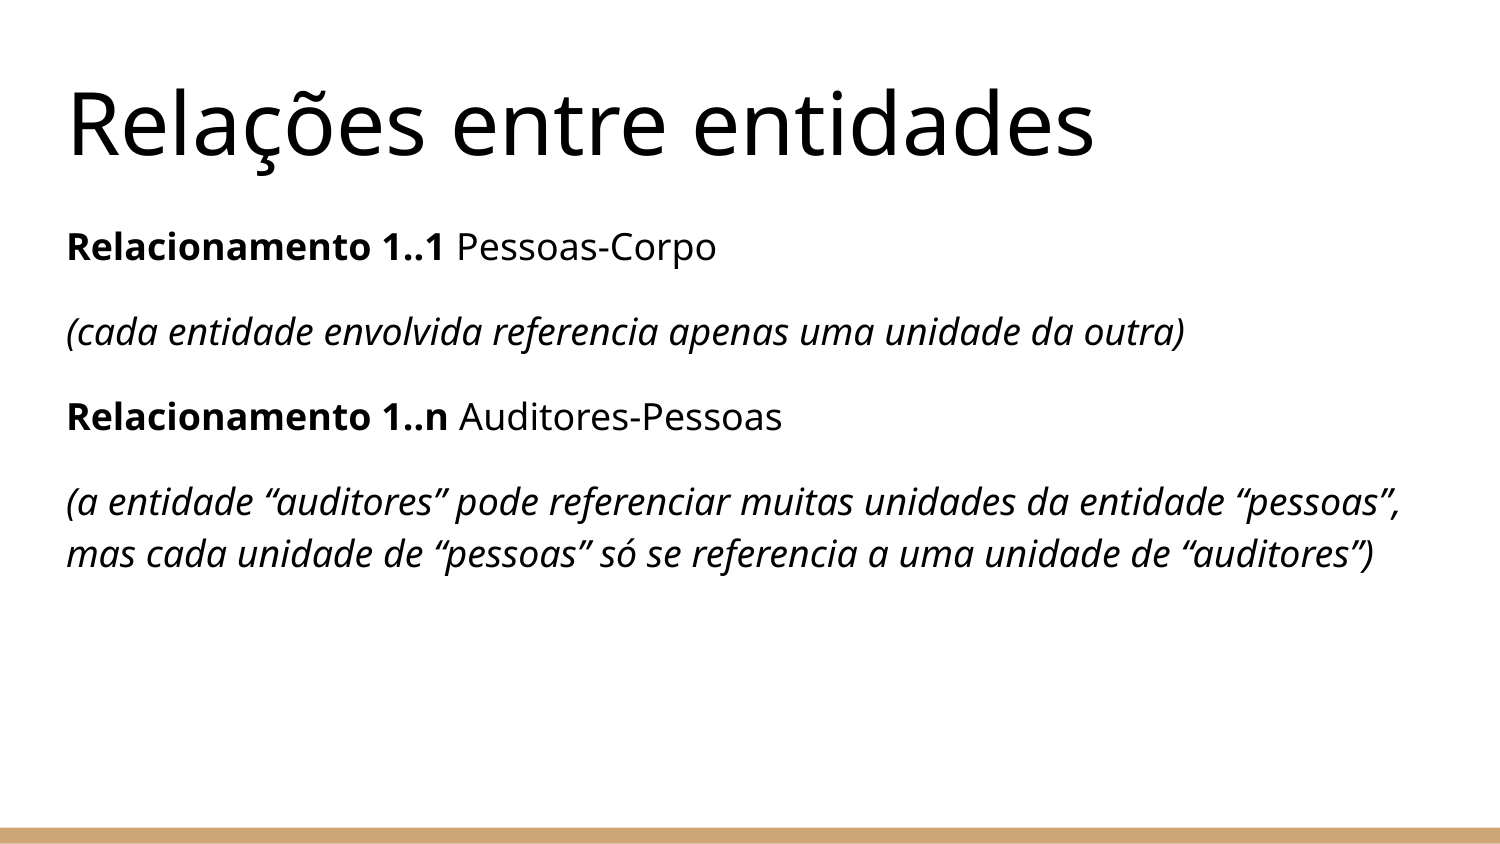

# Relações entre entidades
Relacionamento 1..1 Pessoas-Corpo
(cada entidade envolvida referencia apenas uma unidade da outra)
Relacionamento 1..n Auditores-Pessoas
(a entidade “auditores” pode referenciar muitas unidades da entidade “pessoas”, mas cada unidade de “pessoas” só se referencia a uma unidade de “auditores”)